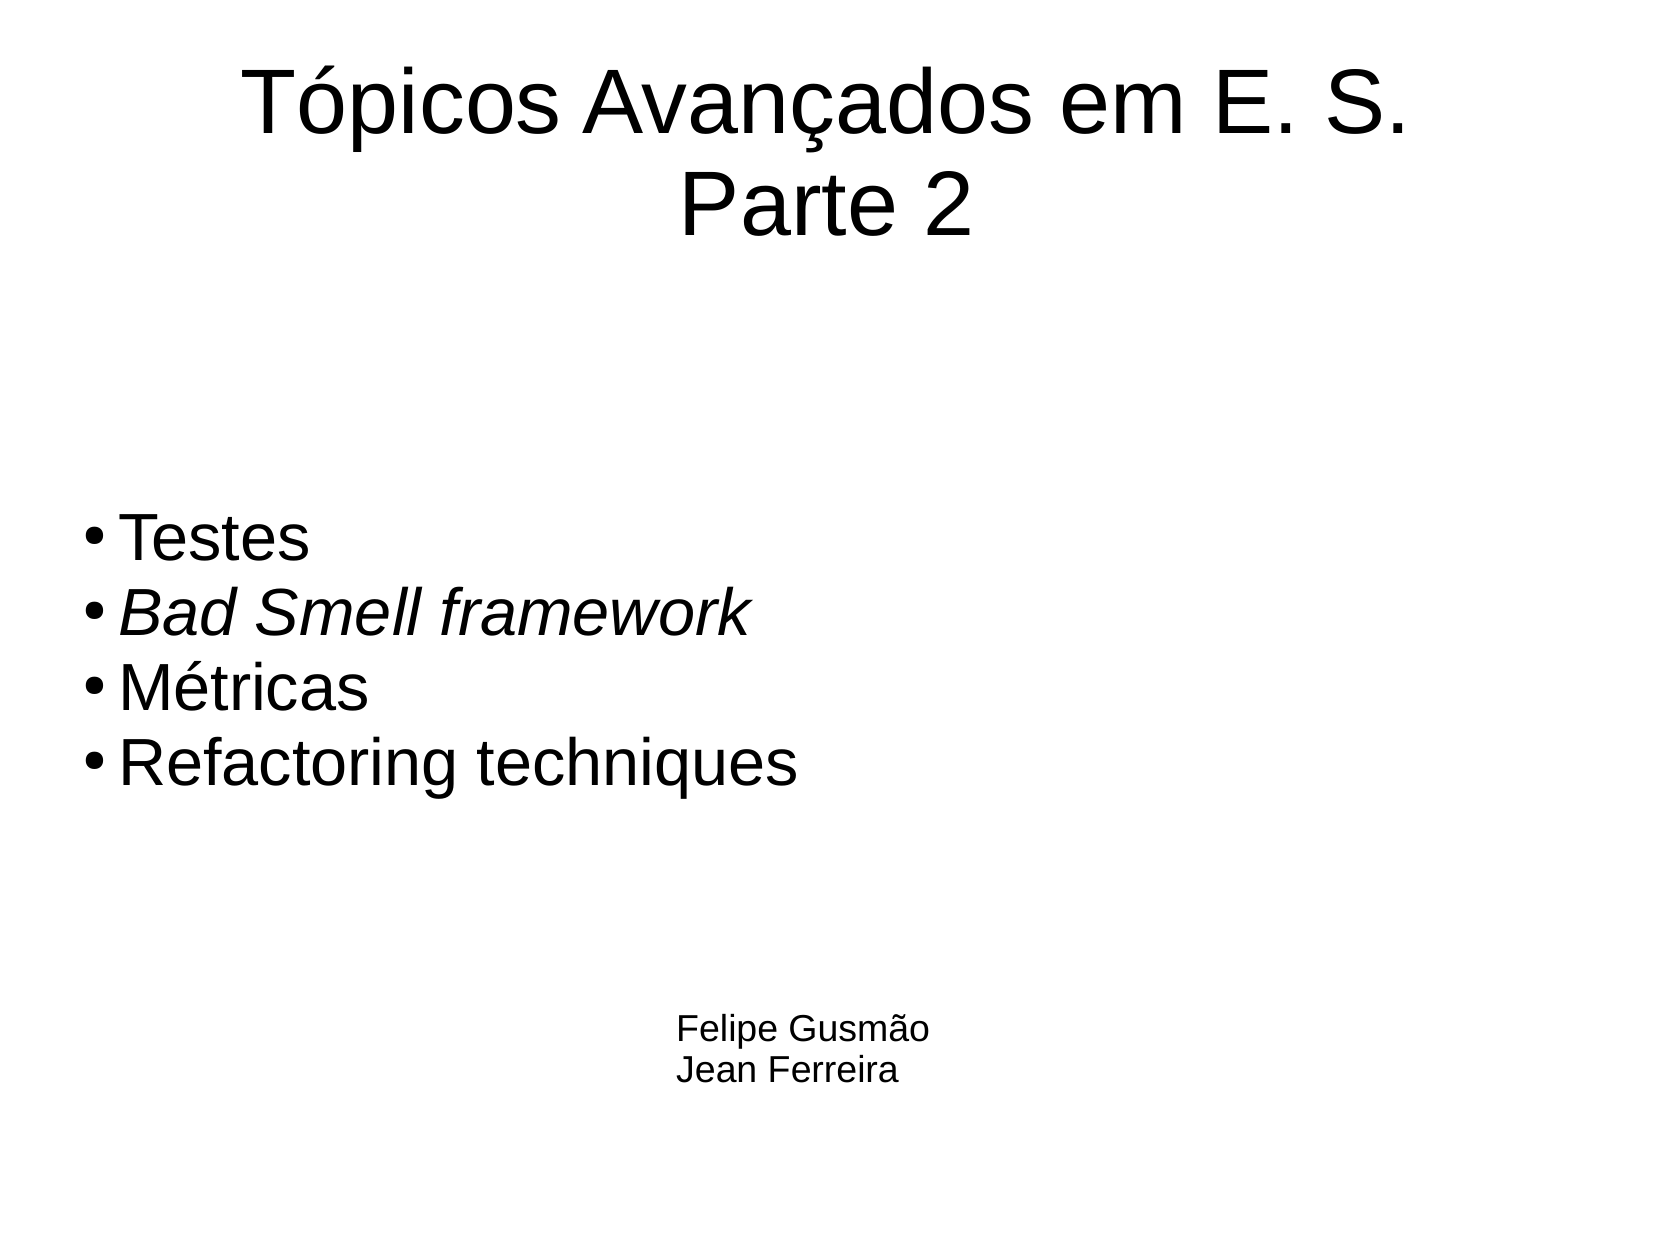

# Tópicos Avançados em E. S. Parte 2
Testes
Bad Smell framework
Métricas
Refactoring techniques
Felipe Gusmão
Jean Ferreira